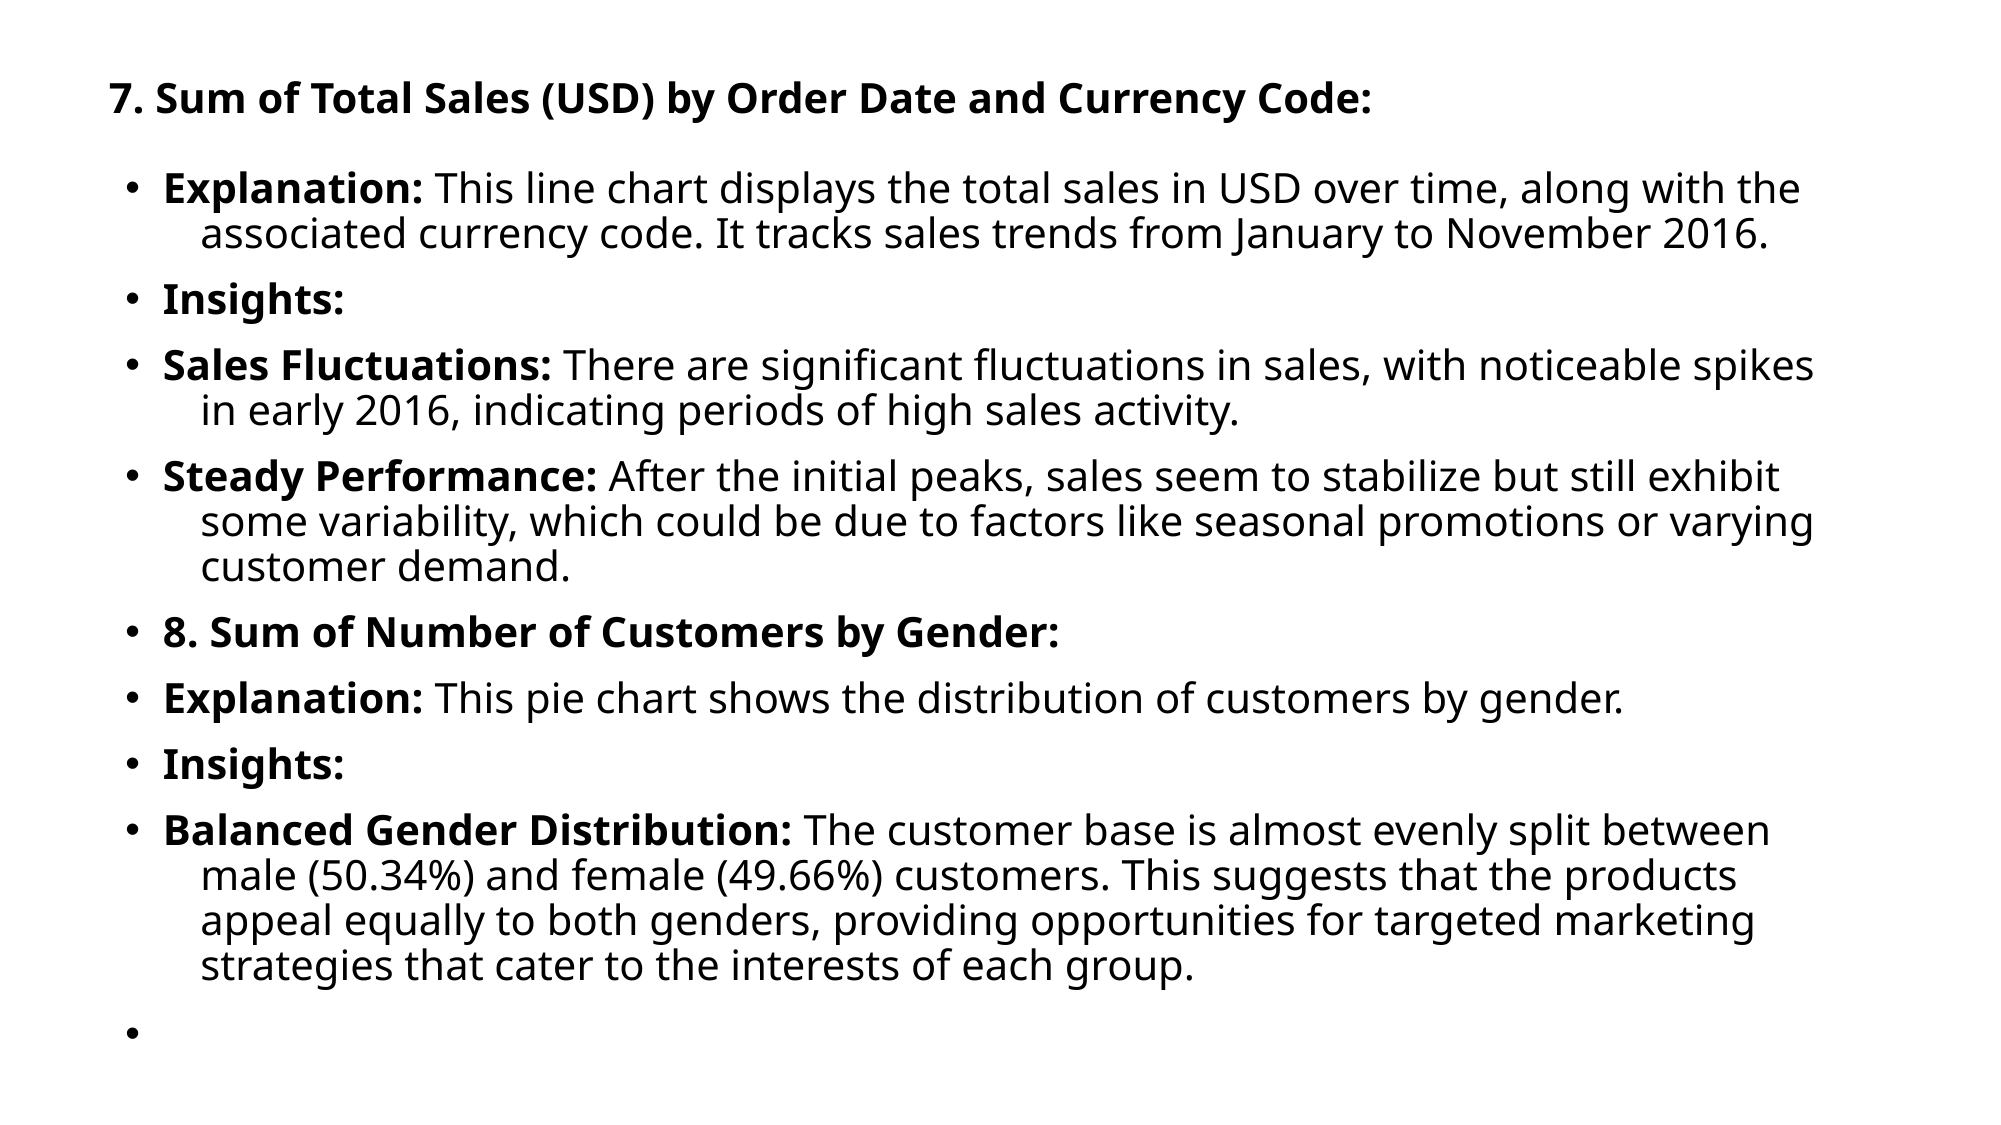

# 7. Sum of Total Sales (USD) by Order Date and Currency Code:
Explanation: This line chart displays the total sales in USD over time, along with the associated currency code. It tracks sales trends from January to November 2016.
Insights:
Sales Fluctuations: There are significant fluctuations in sales, with noticeable spikes in early 2016, indicating periods of high sales activity.
Steady Performance: After the initial peaks, sales seem to stabilize but still exhibit some variability, which could be due to factors like seasonal promotions or varying customer demand.
8. Sum of Number of Customers by Gender:
Explanation: This pie chart shows the distribution of customers by gender.
Insights:
Balanced Gender Distribution: The customer base is almost evenly split between male (50.34%) and female (49.66%) customers. This suggests that the products appeal equally to both genders, providing opportunities for targeted marketing strategies that cater to the interests of each group.